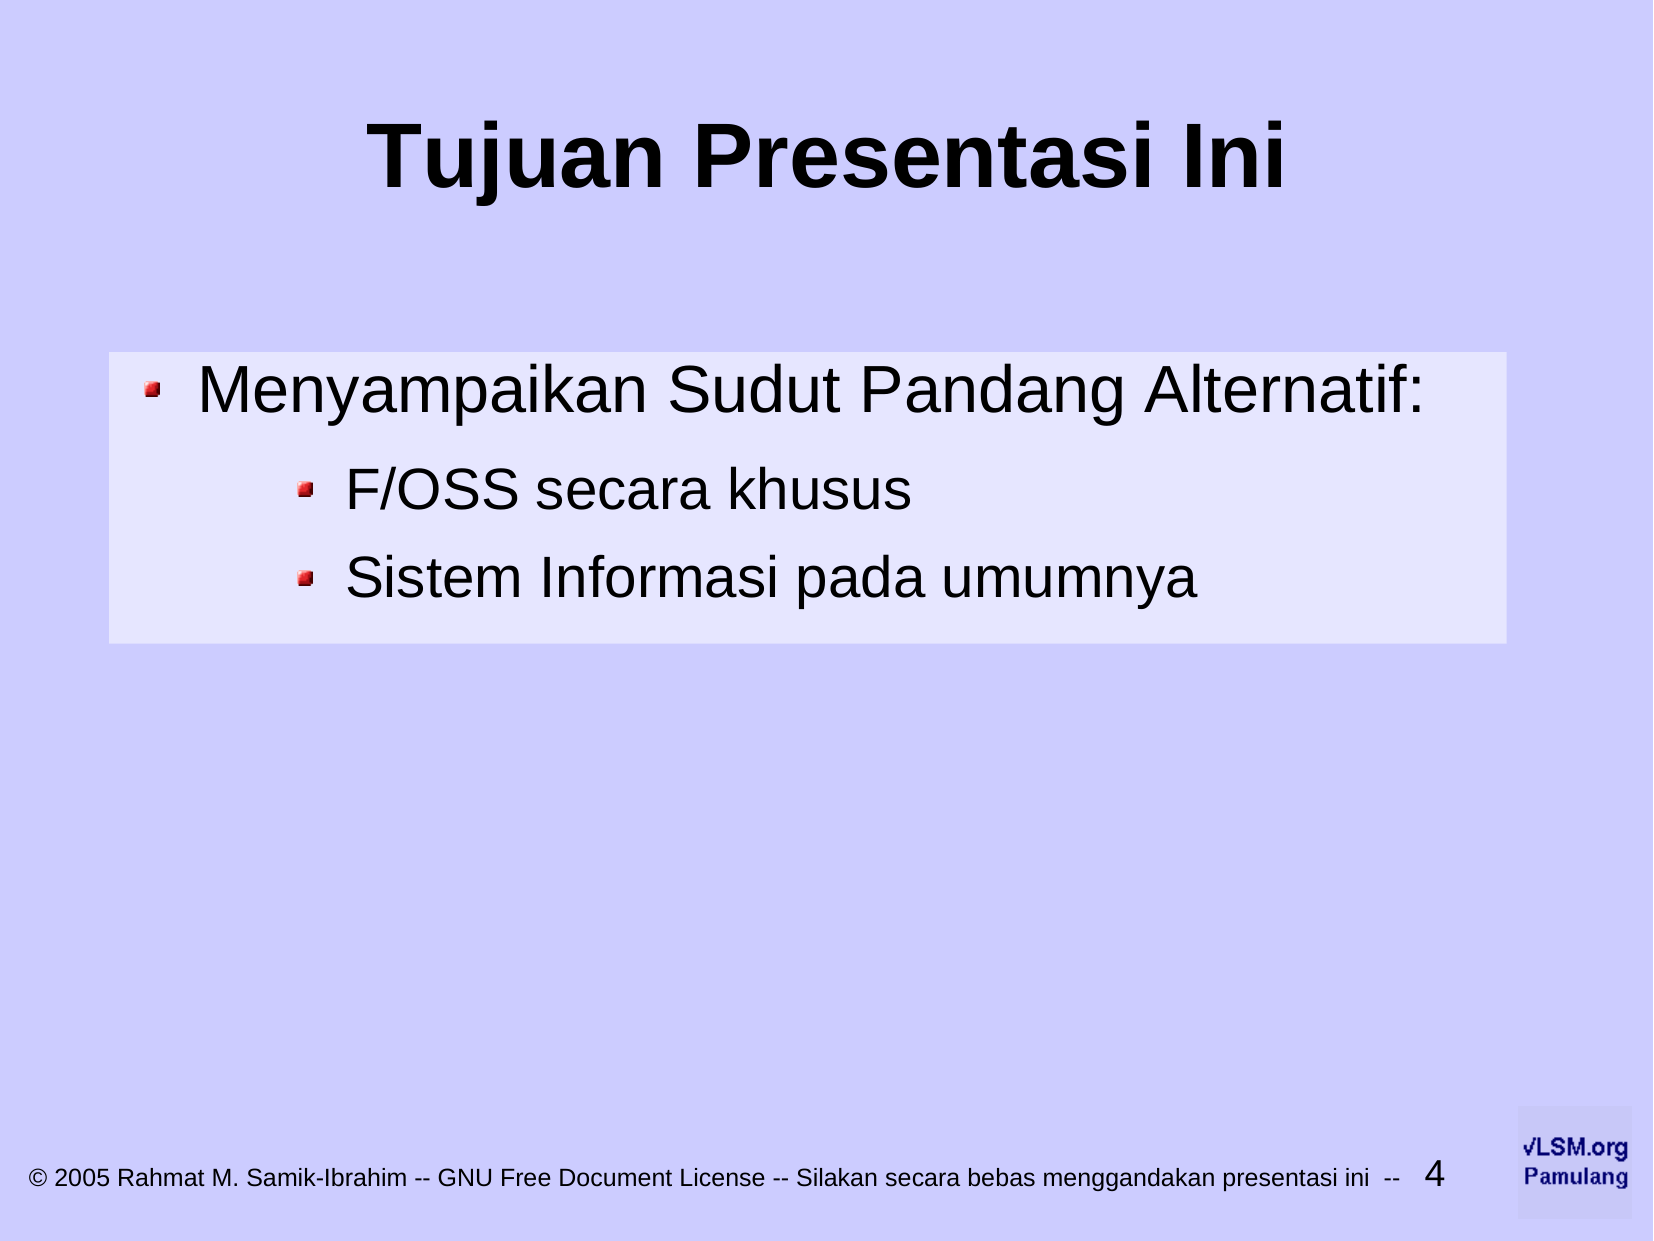

# Tujuan Presentasi Ini
Menyampaikan Sudut Pandang Alternatif:
F/OSS secara khusus
Sistem Informasi pada umumnya